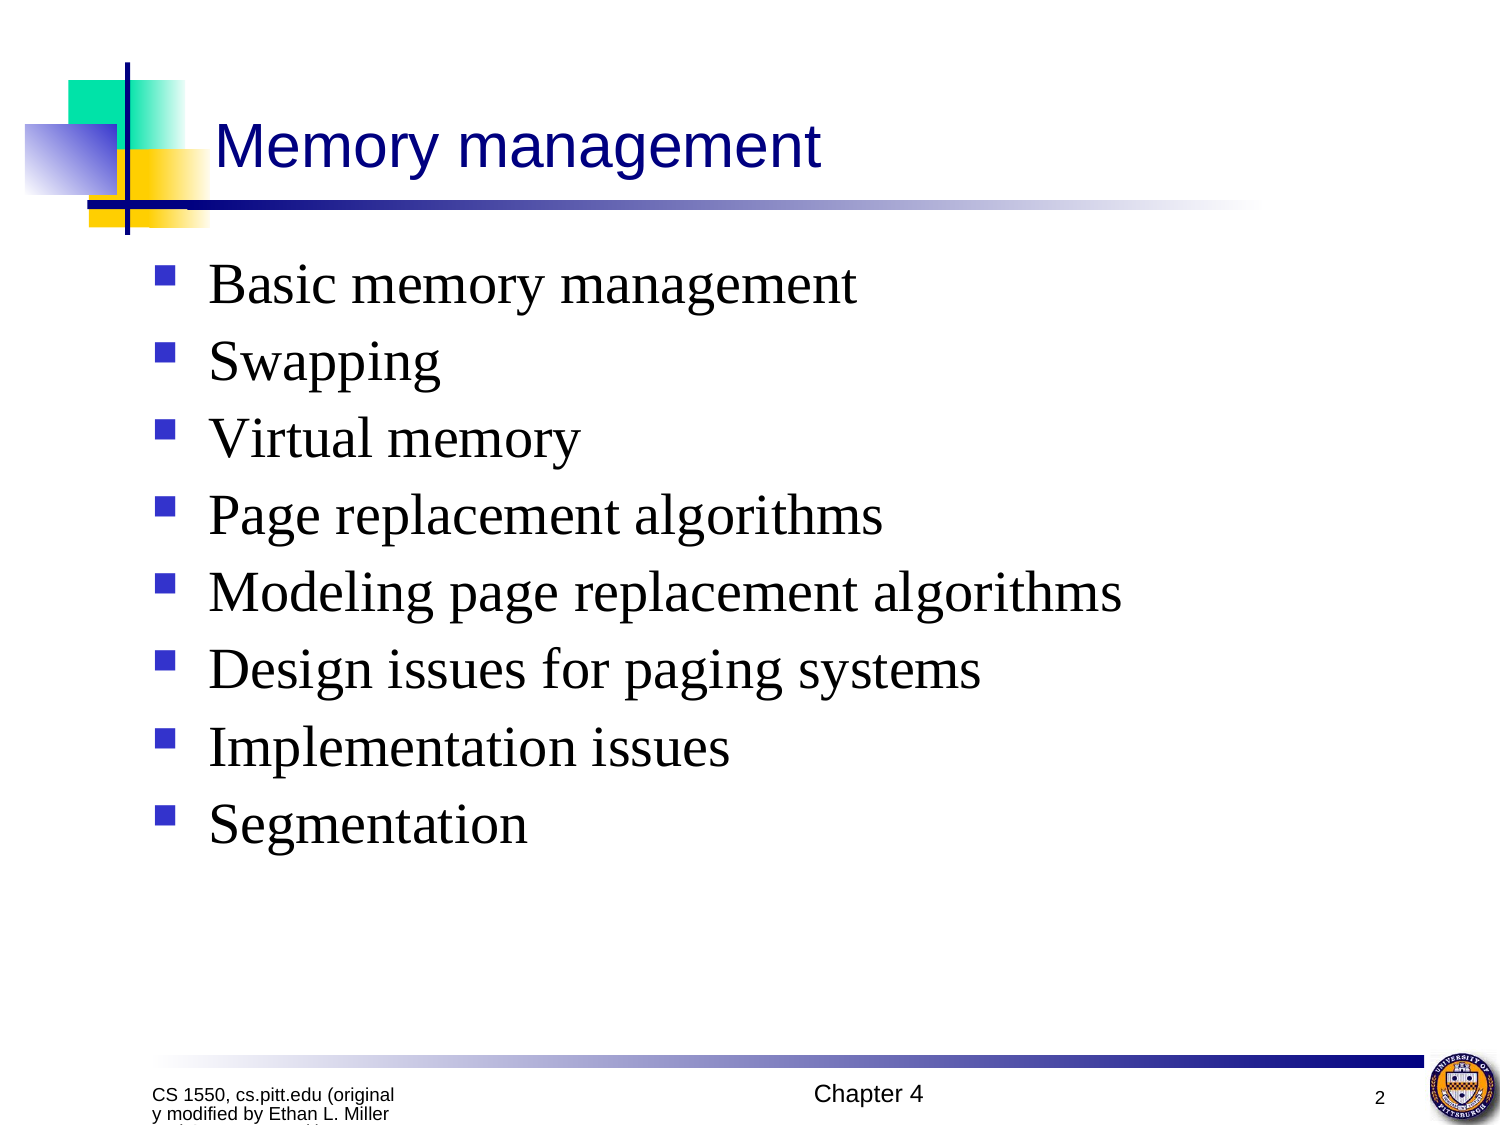

# Memory management
Basic memory management
Swapping
Virtual memory
Page replacement algorithms
Modeling page replacement algorithms
Design issues for paging systems
Implementation issues
Segmentation
CS 1550, cs.pitt.edu (originaly modified by Ethan L. Miller and Scott A. Brandt)
Chapter 4
2